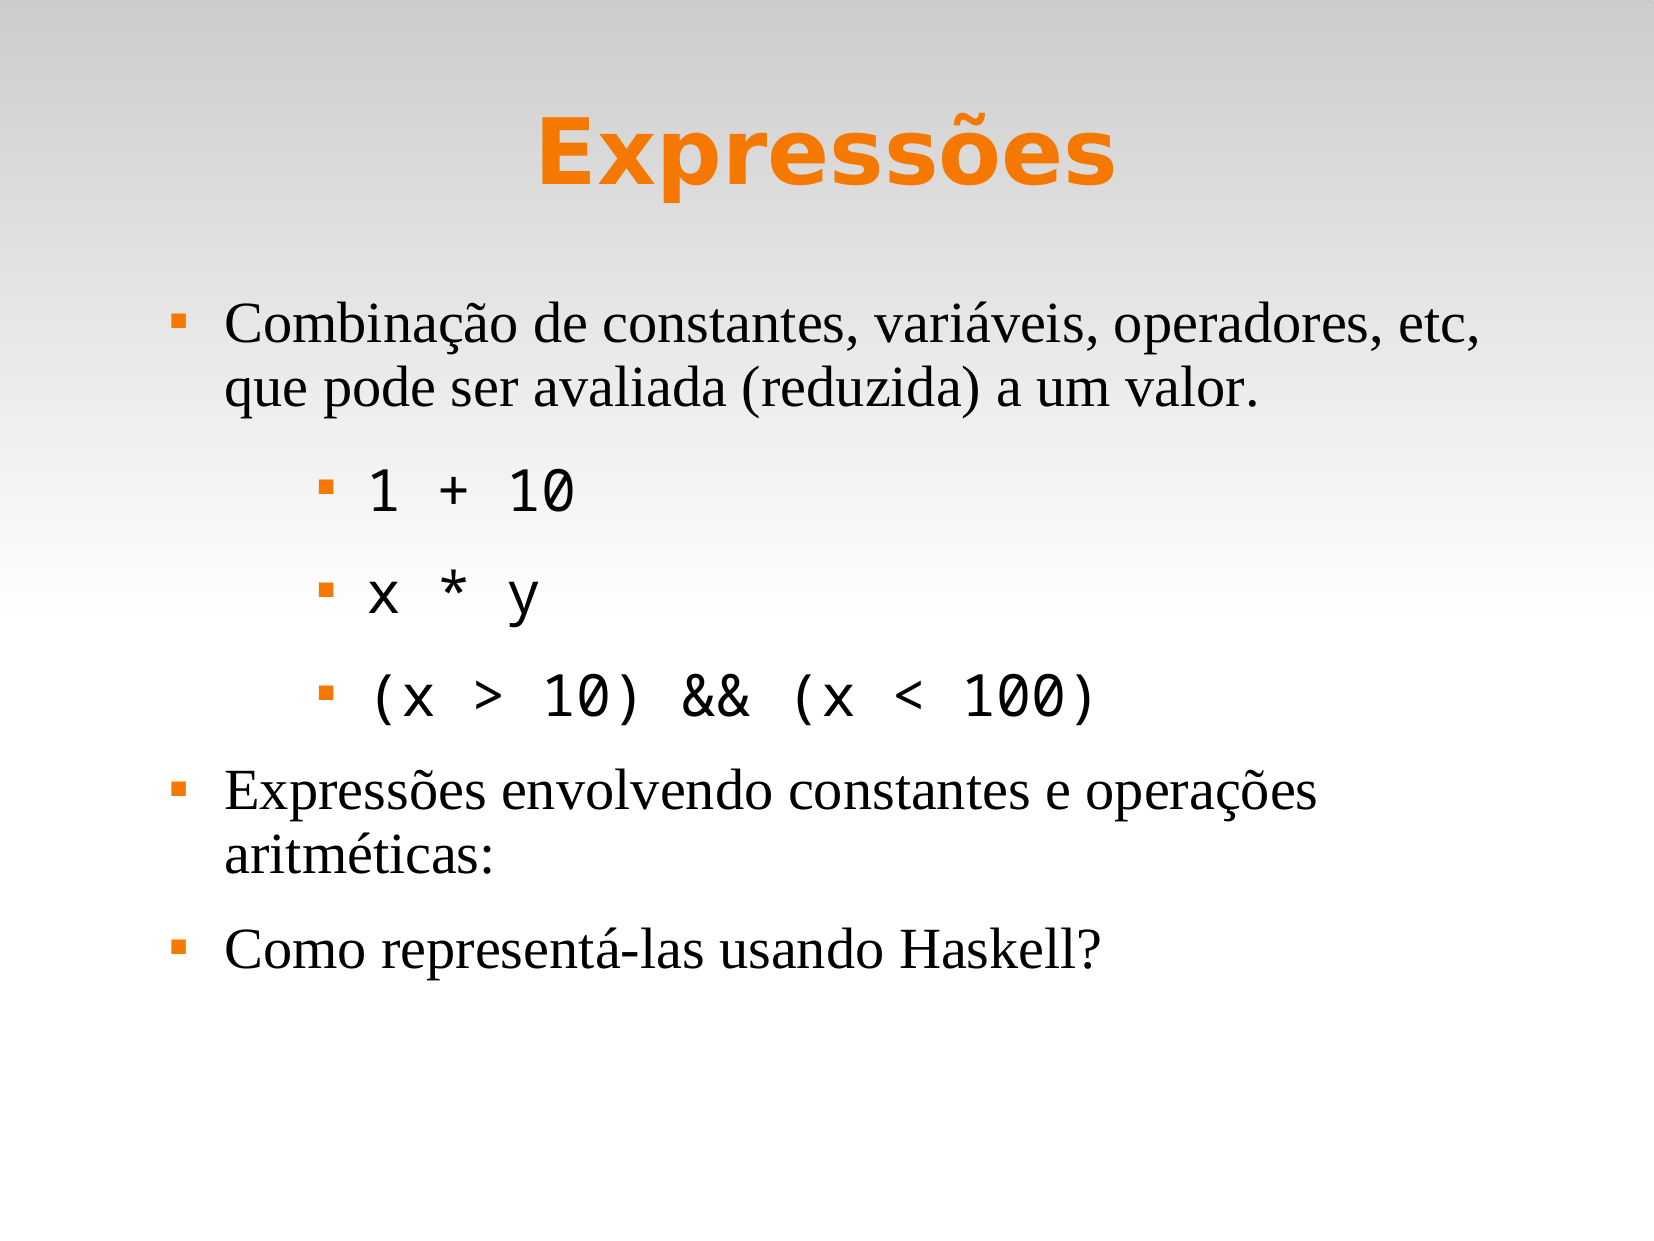

# Expressões
Combinação de constantes, variáveis, operadores, etc, que pode ser avaliada (reduzida) a um valor.
1 + 10
x * y
(x > 10) && (x < 100)
Expressões envolvendo constantes e operações aritméticas:
Como representá-las usando Haskell?